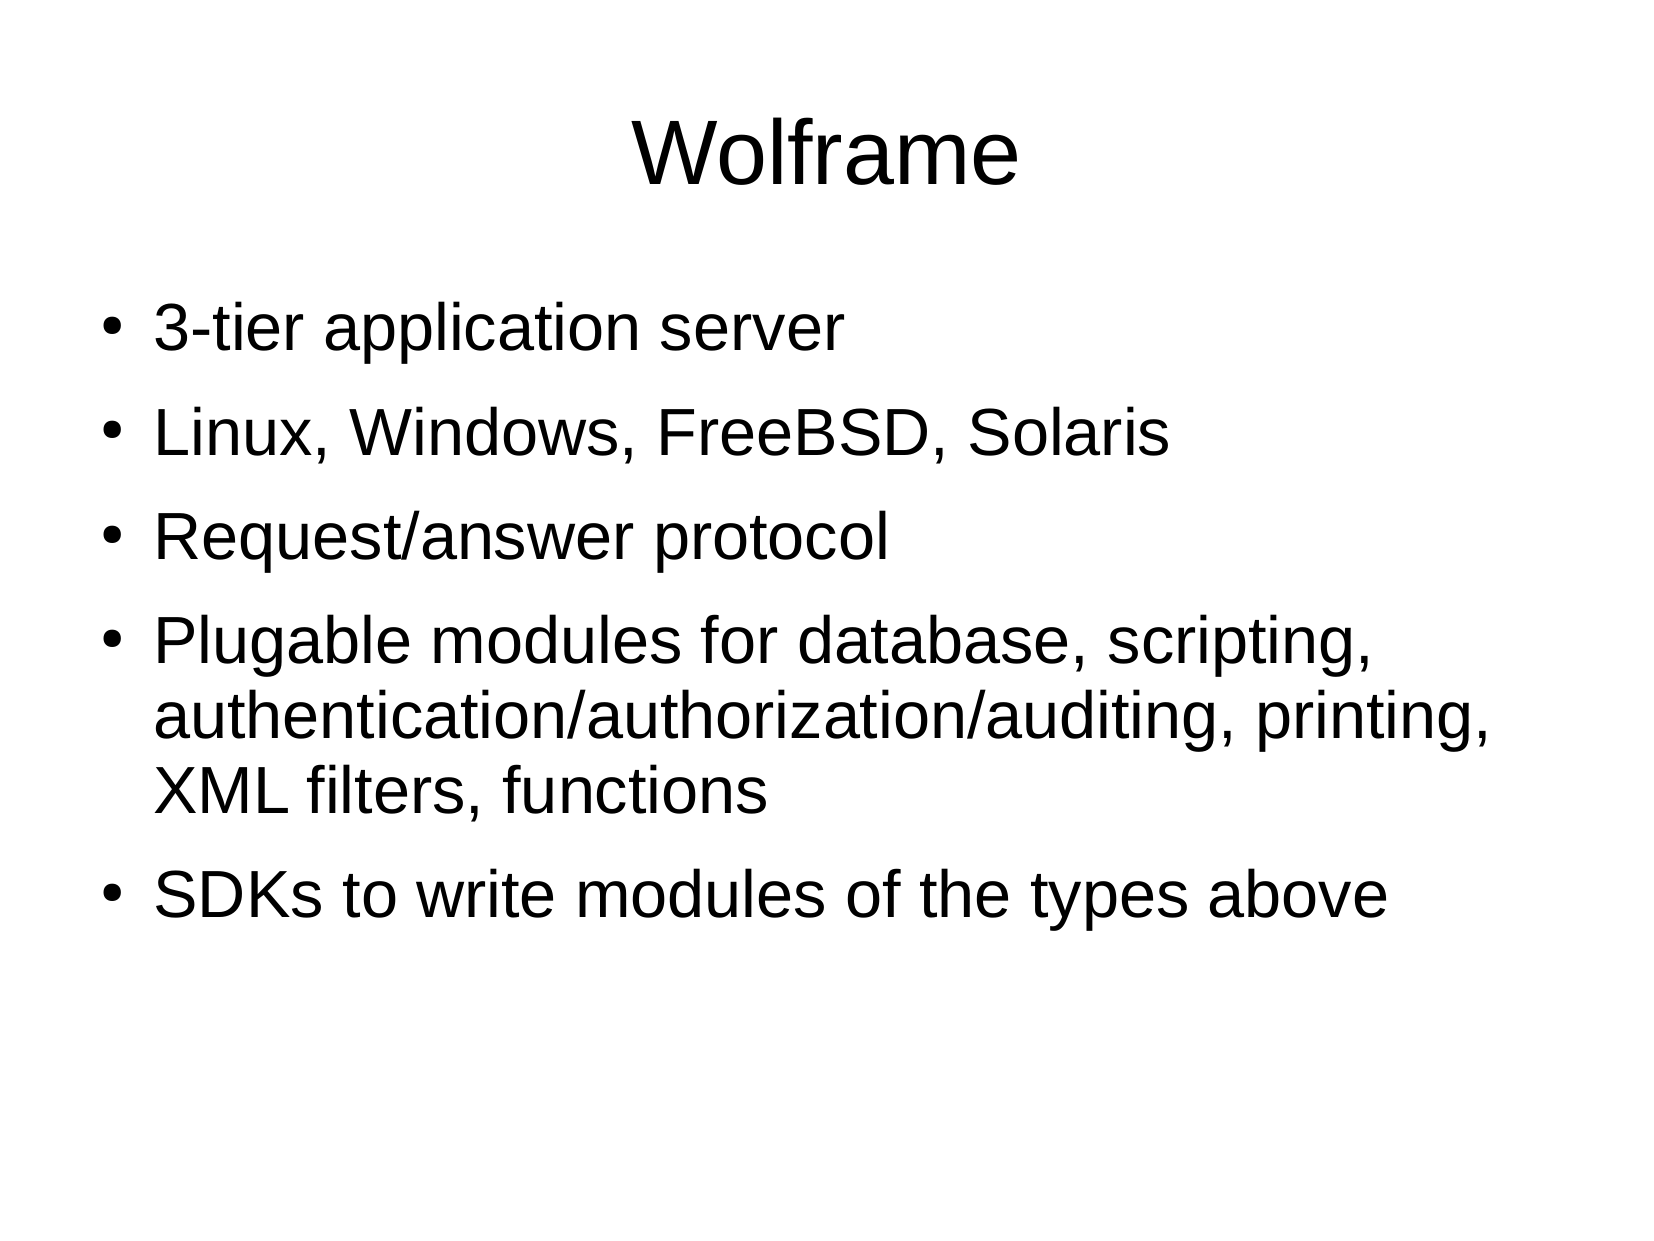

# Wolframe
3-tier application server
Linux, Windows, FreeBSD, Solaris
Request/answer protocol
Plugable modules for database, scripting, authentication/authorization/auditing, printing, XML filters, functions
SDKs to write modules of the types above